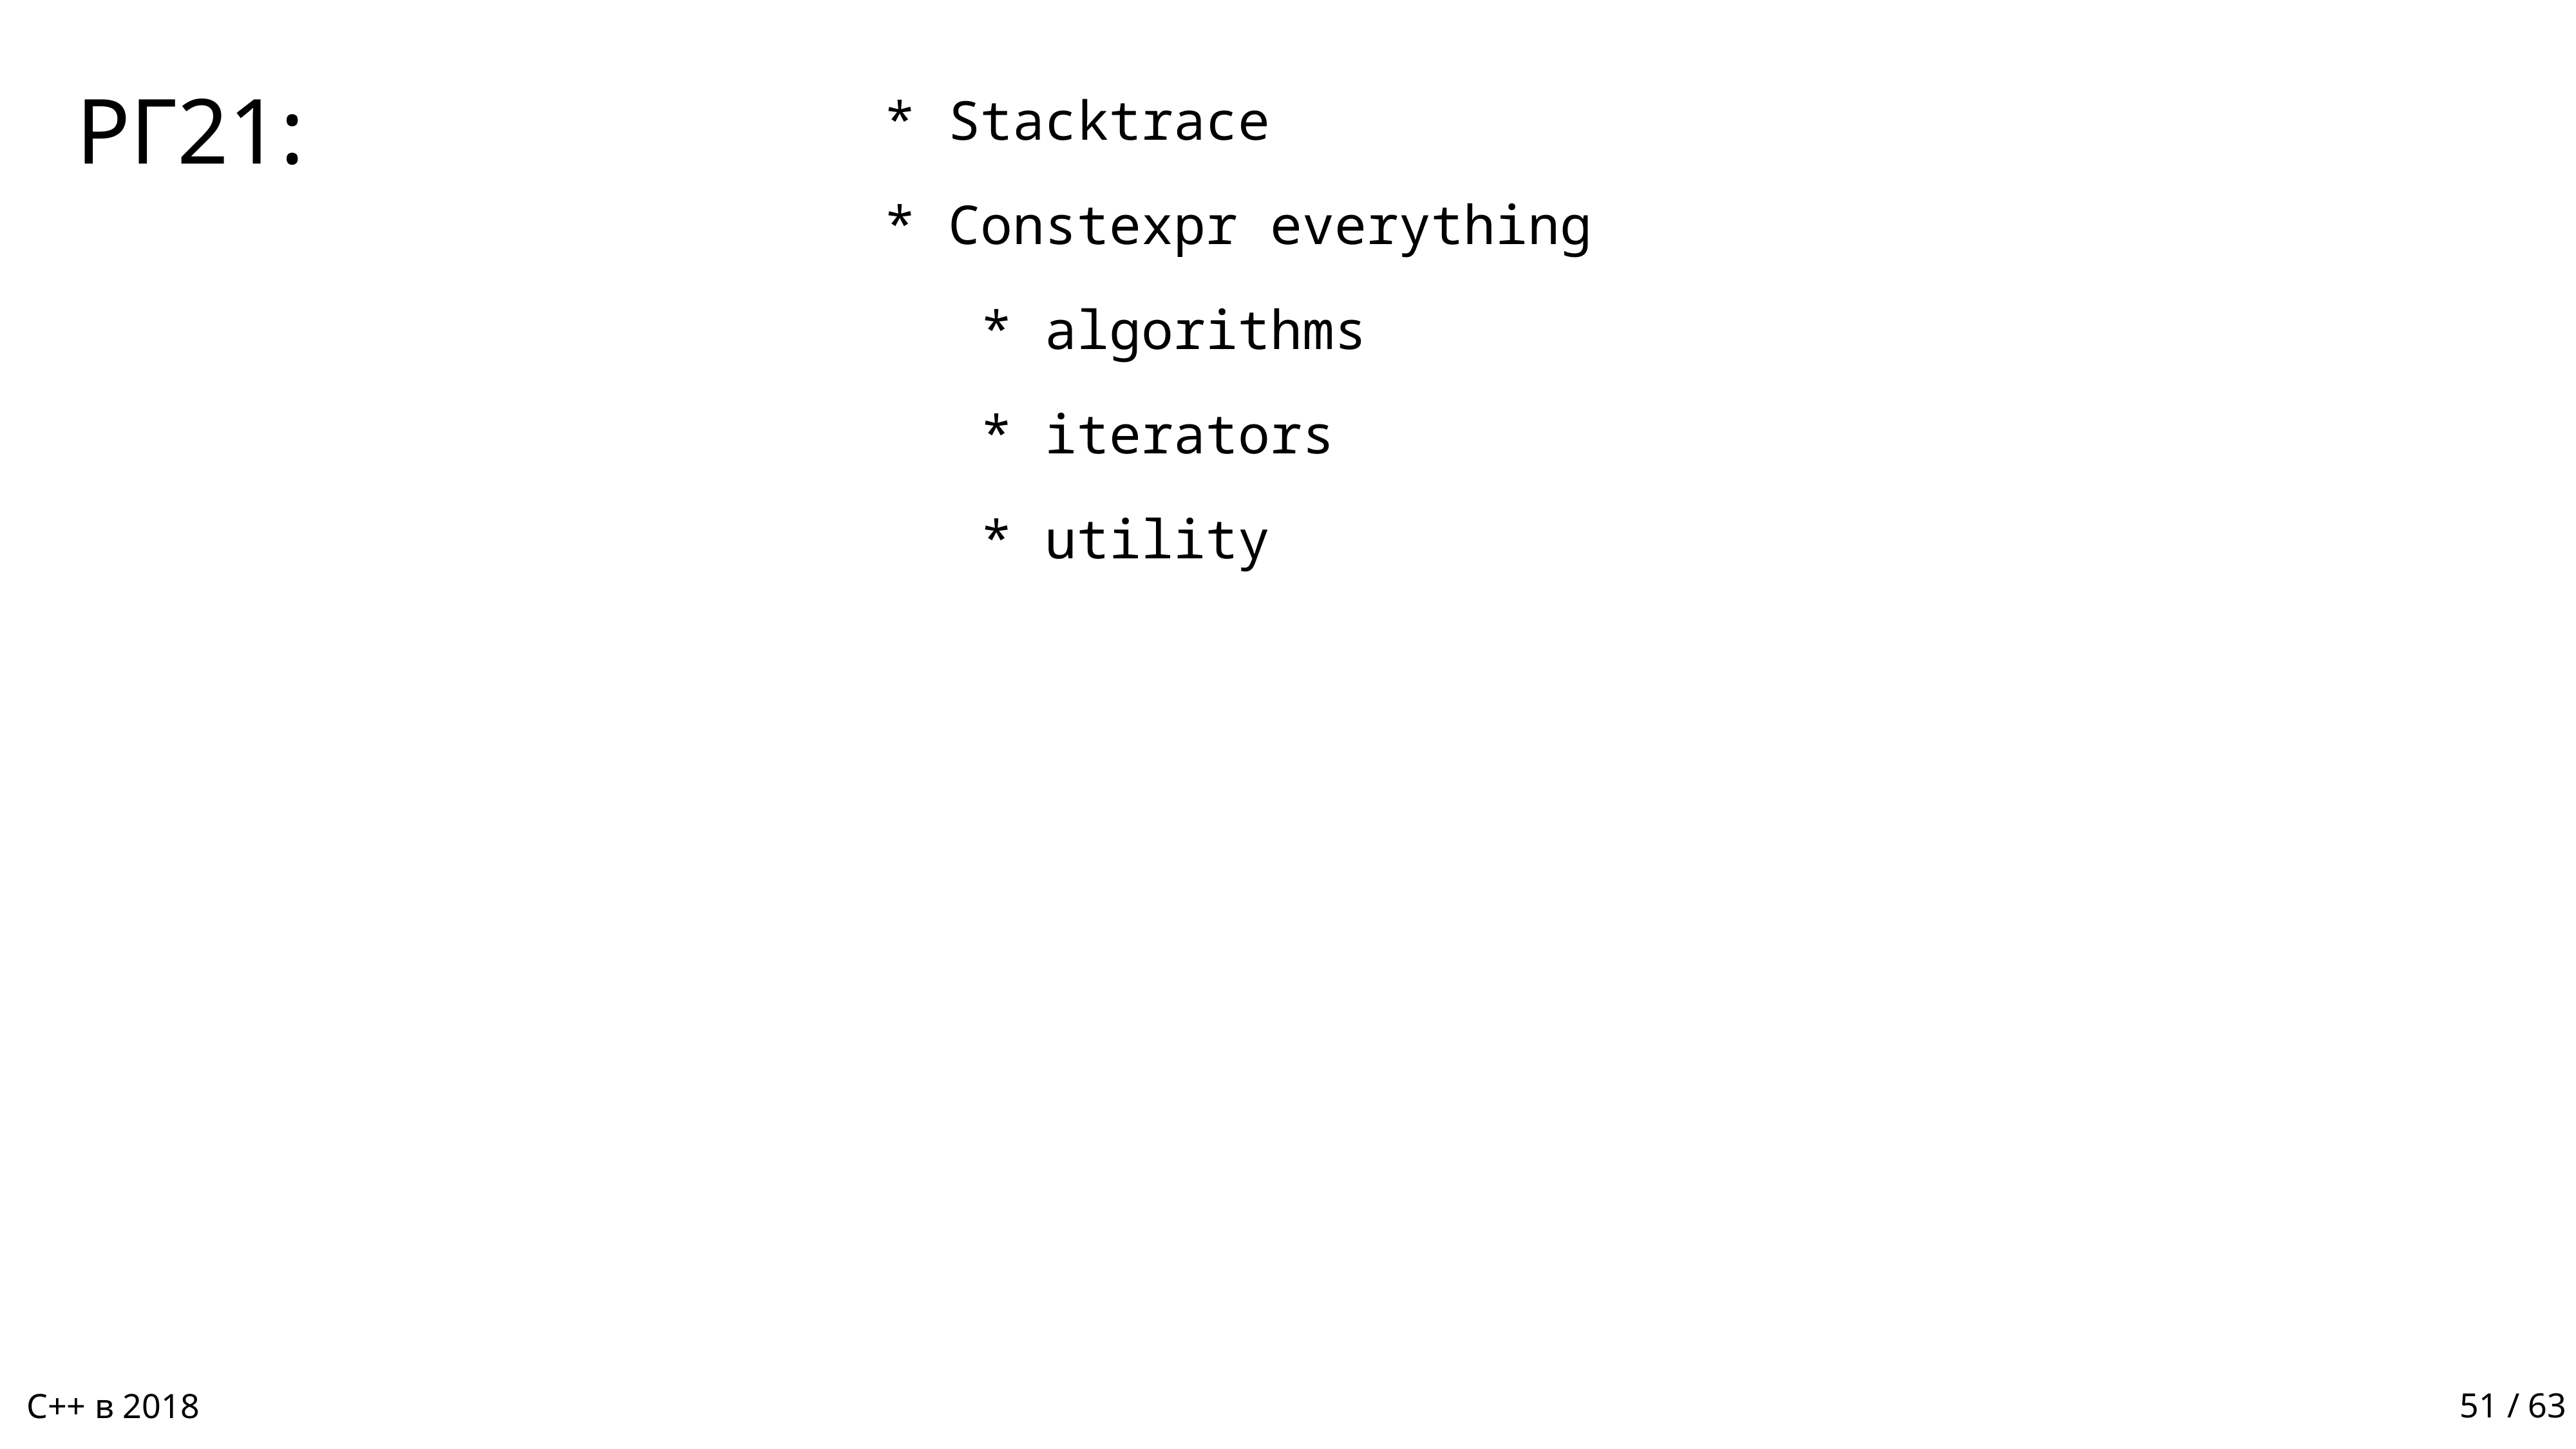

# РГ21:
* Stacktrace
* Constexpr everything
 * algorithms
 * iterators
 * utility
C++ в 2018